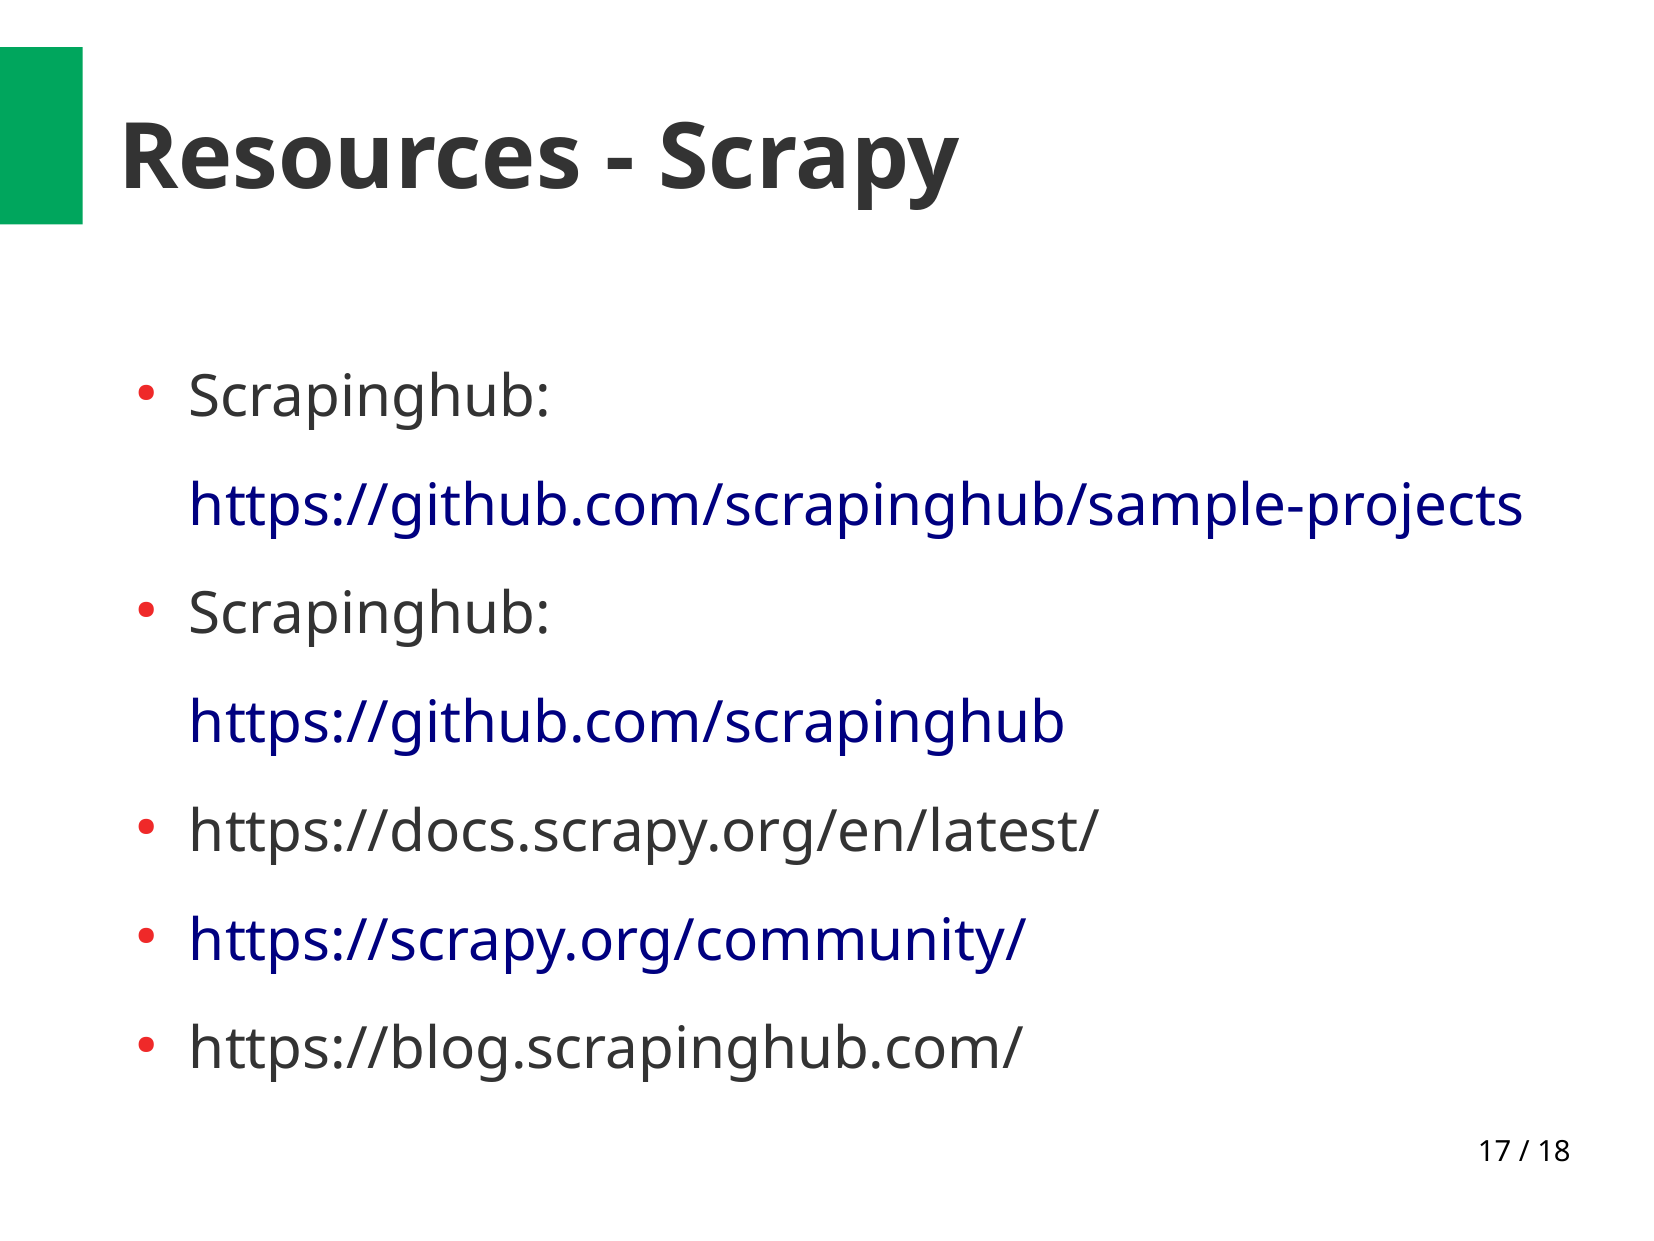

# Resources - Scrapy
Scrapinghub:
https://github.com/scrapinghub/sample-projects
Scrapinghub:
https://github.com/scrapinghub
https://docs.scrapy.org/en/latest/
https://scrapy.org/community/
https://blog.scrapinghub.com/
17